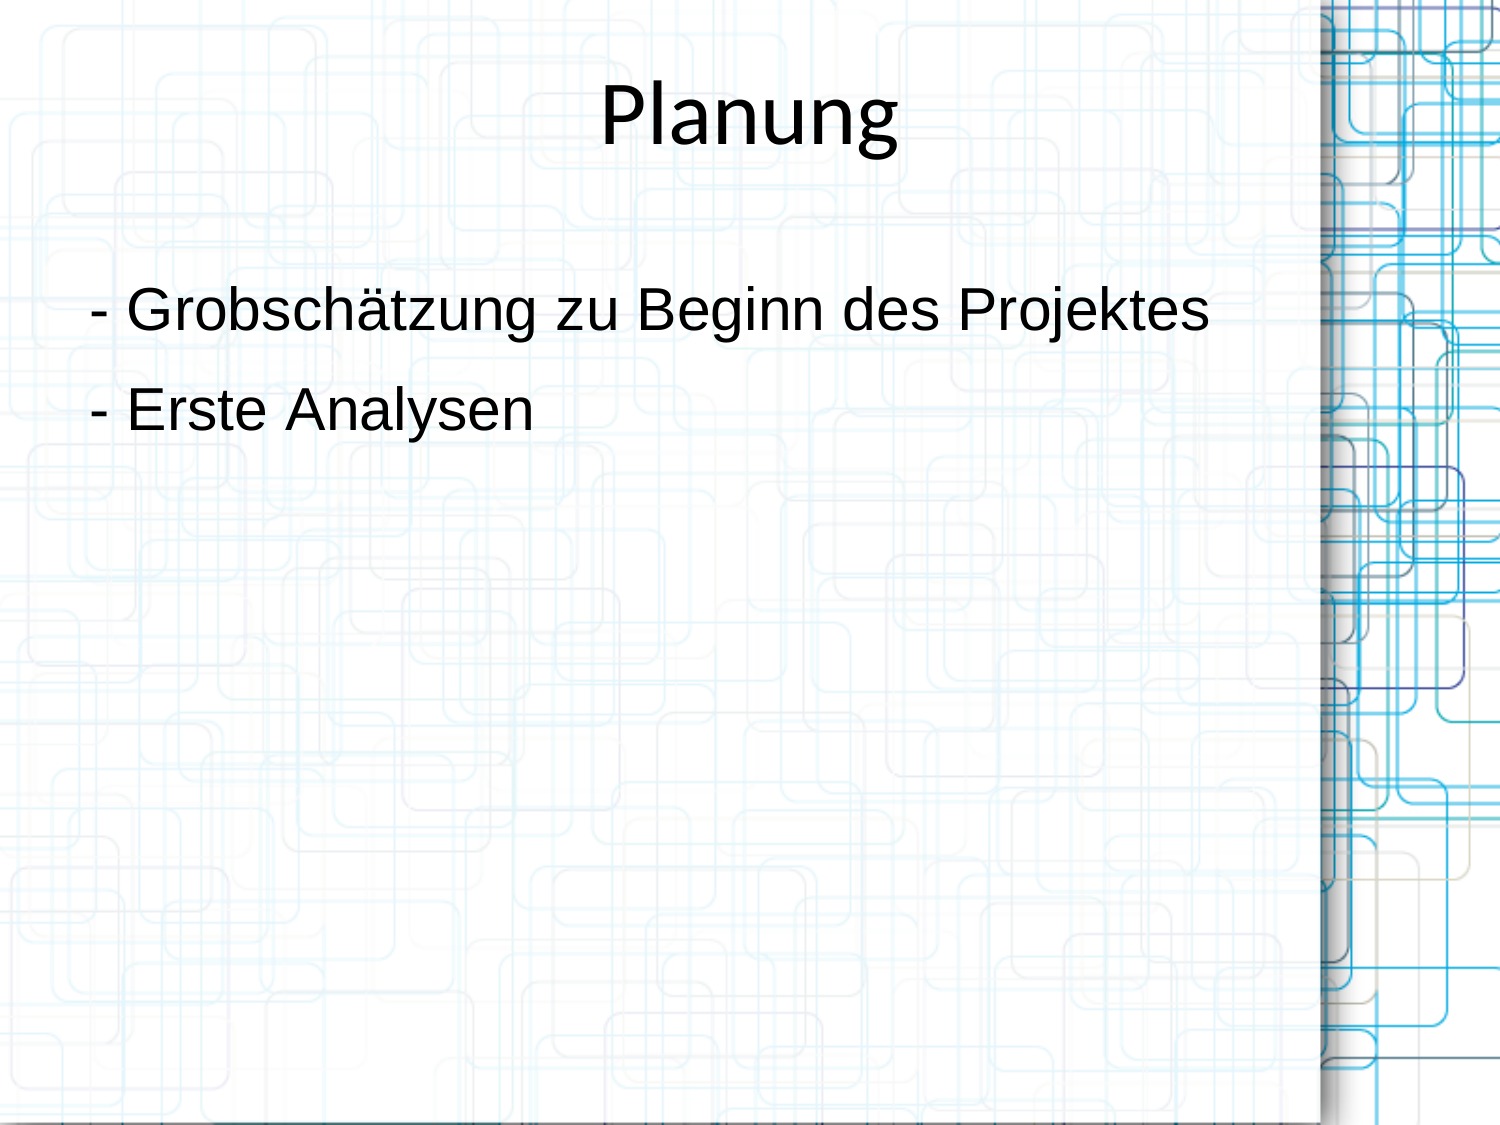

# Planung
- Grobschätzung zu Beginn des Projektes
- Erste Analysen